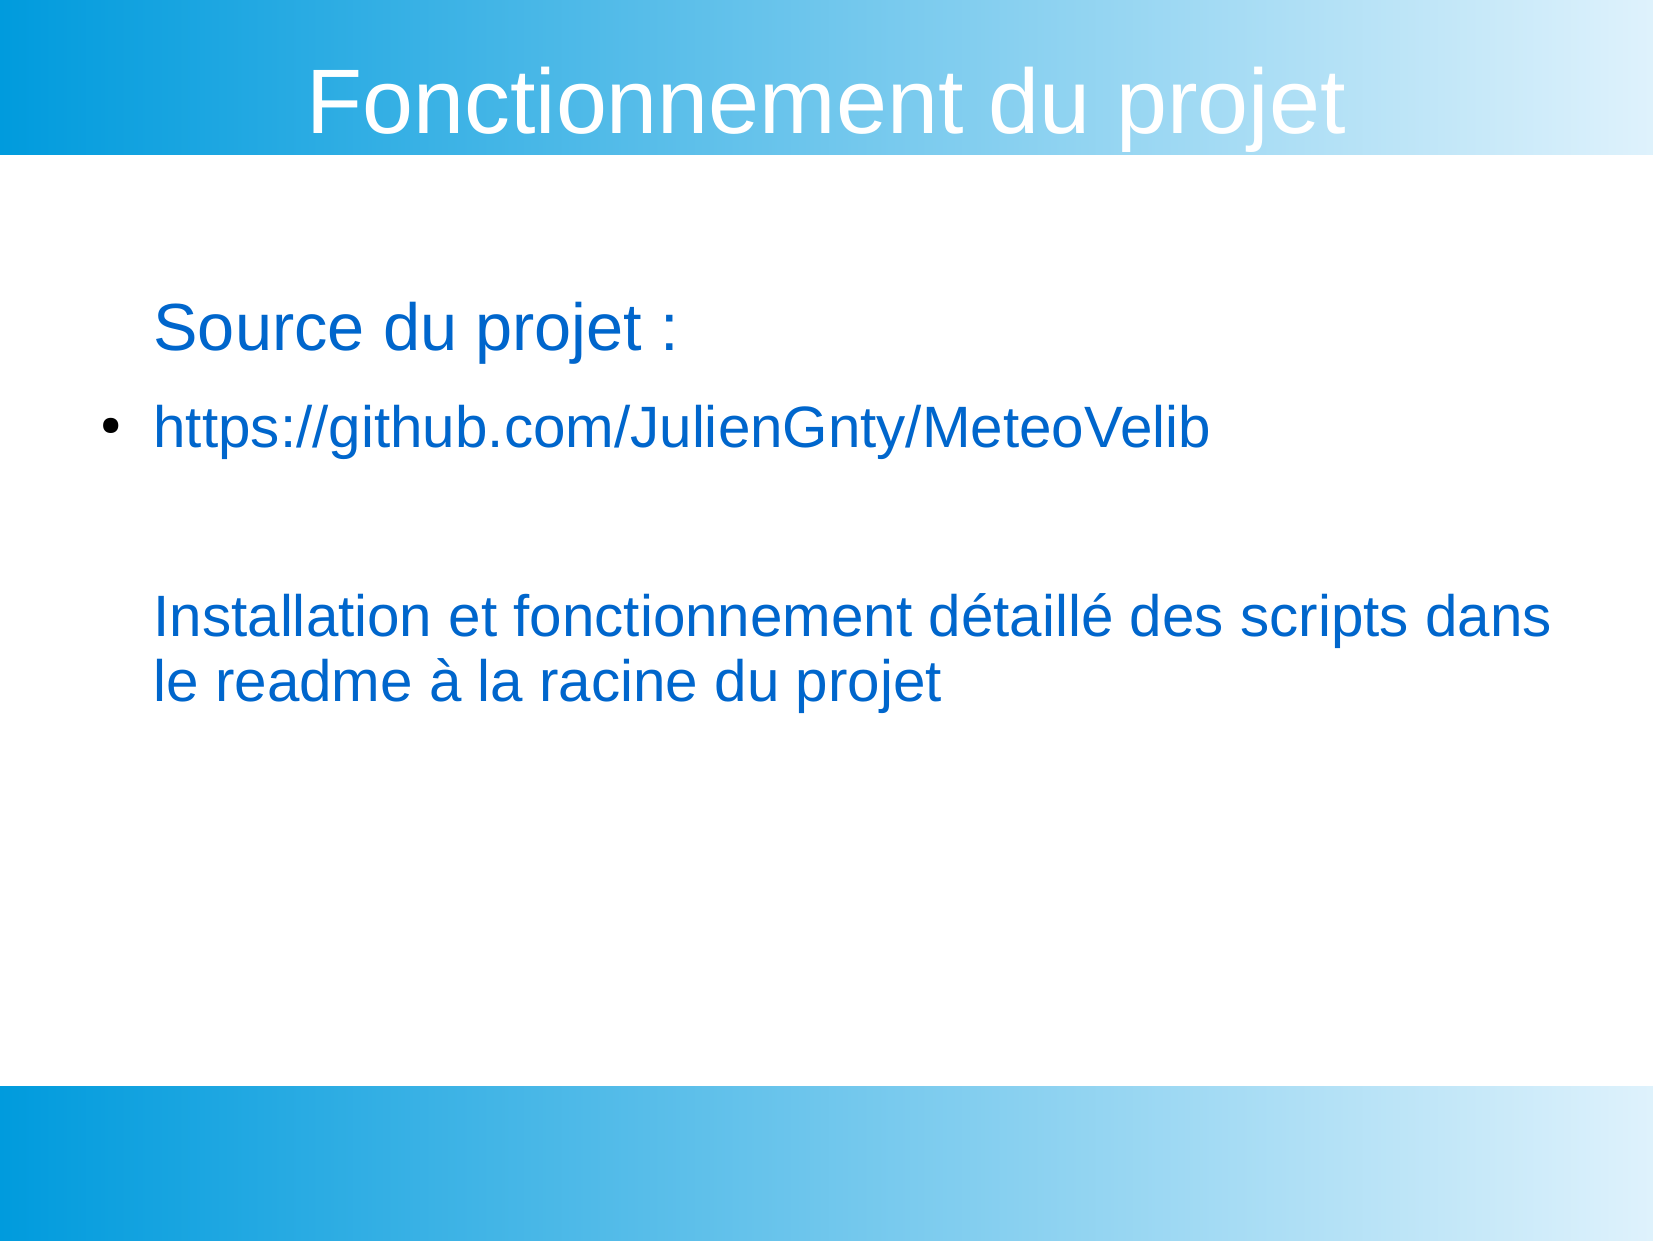

# Fonctionnement du projet
Source du projet :
https://github.com/JulienGnty/MeteoVelib
Installation et fonctionnement détaillé des scripts dans le readme à la racine du projet